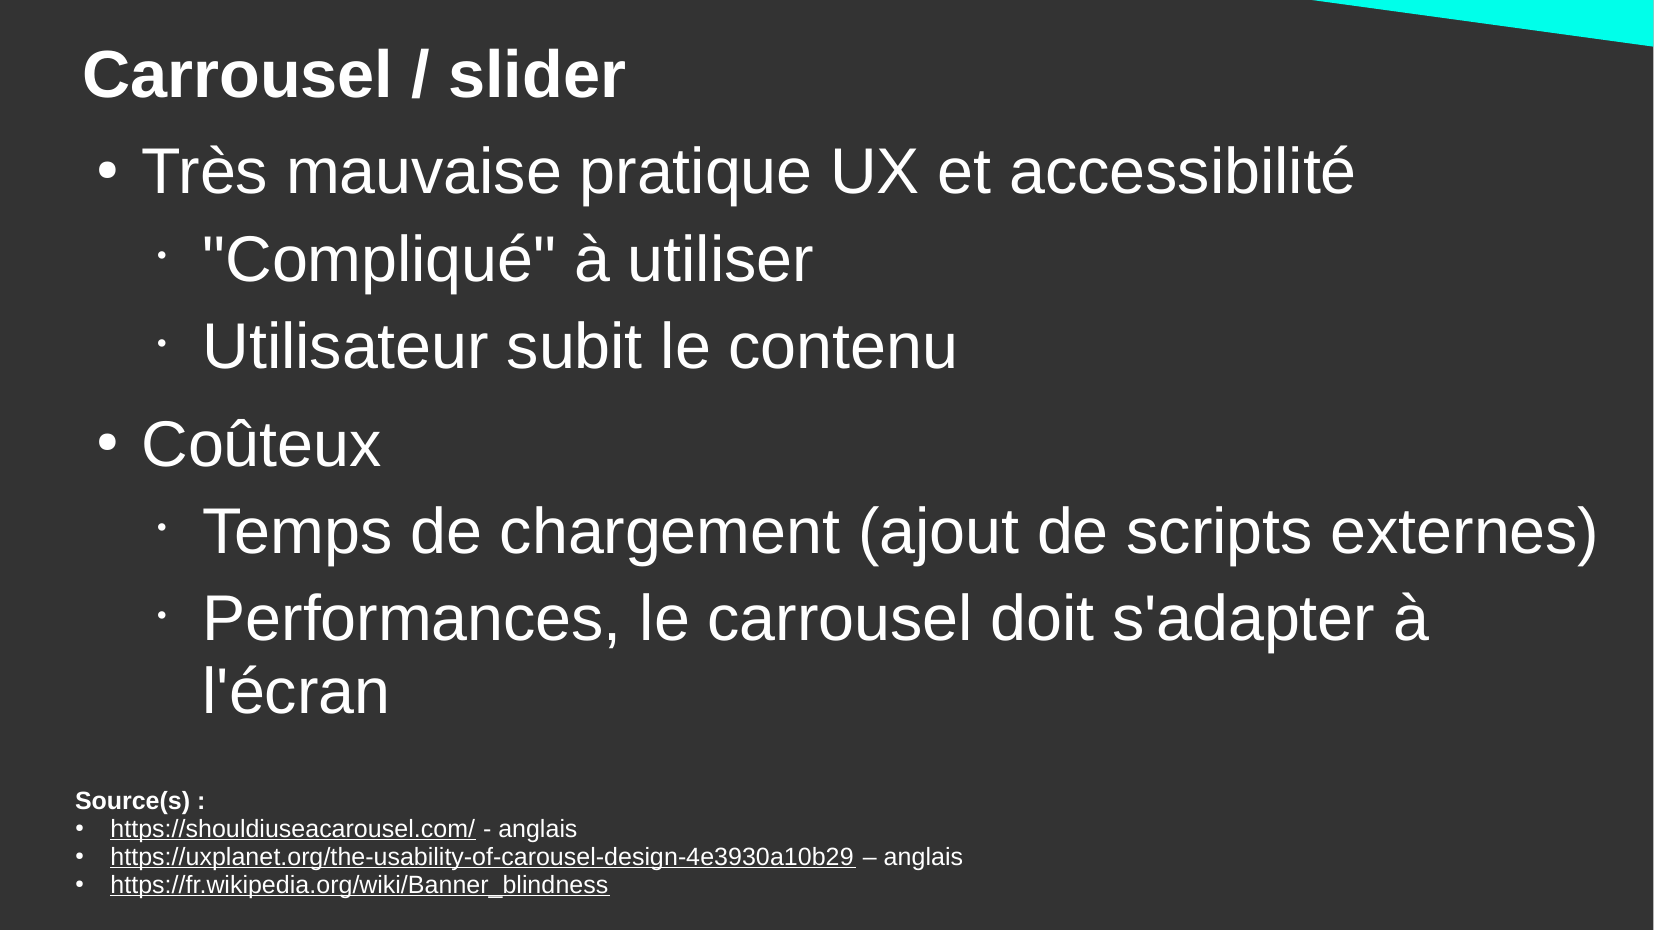

# Carrousel / slider
Très mauvaise pratique UX et accessibilité
"Compliqué" à utiliser
Utilisateur subit le contenu
Coûteux
Temps de chargement (ajout de scripts externes)
Performances, le carrousel doit s'adapter à l'écran
Source(s) :
https://shouldiuseacarousel.com/ - anglais
https://uxplanet.org/the-usability-of-carousel-design-4e3930a10b29 – anglais
https://fr.wikipedia.org/wiki/Banner_blindness